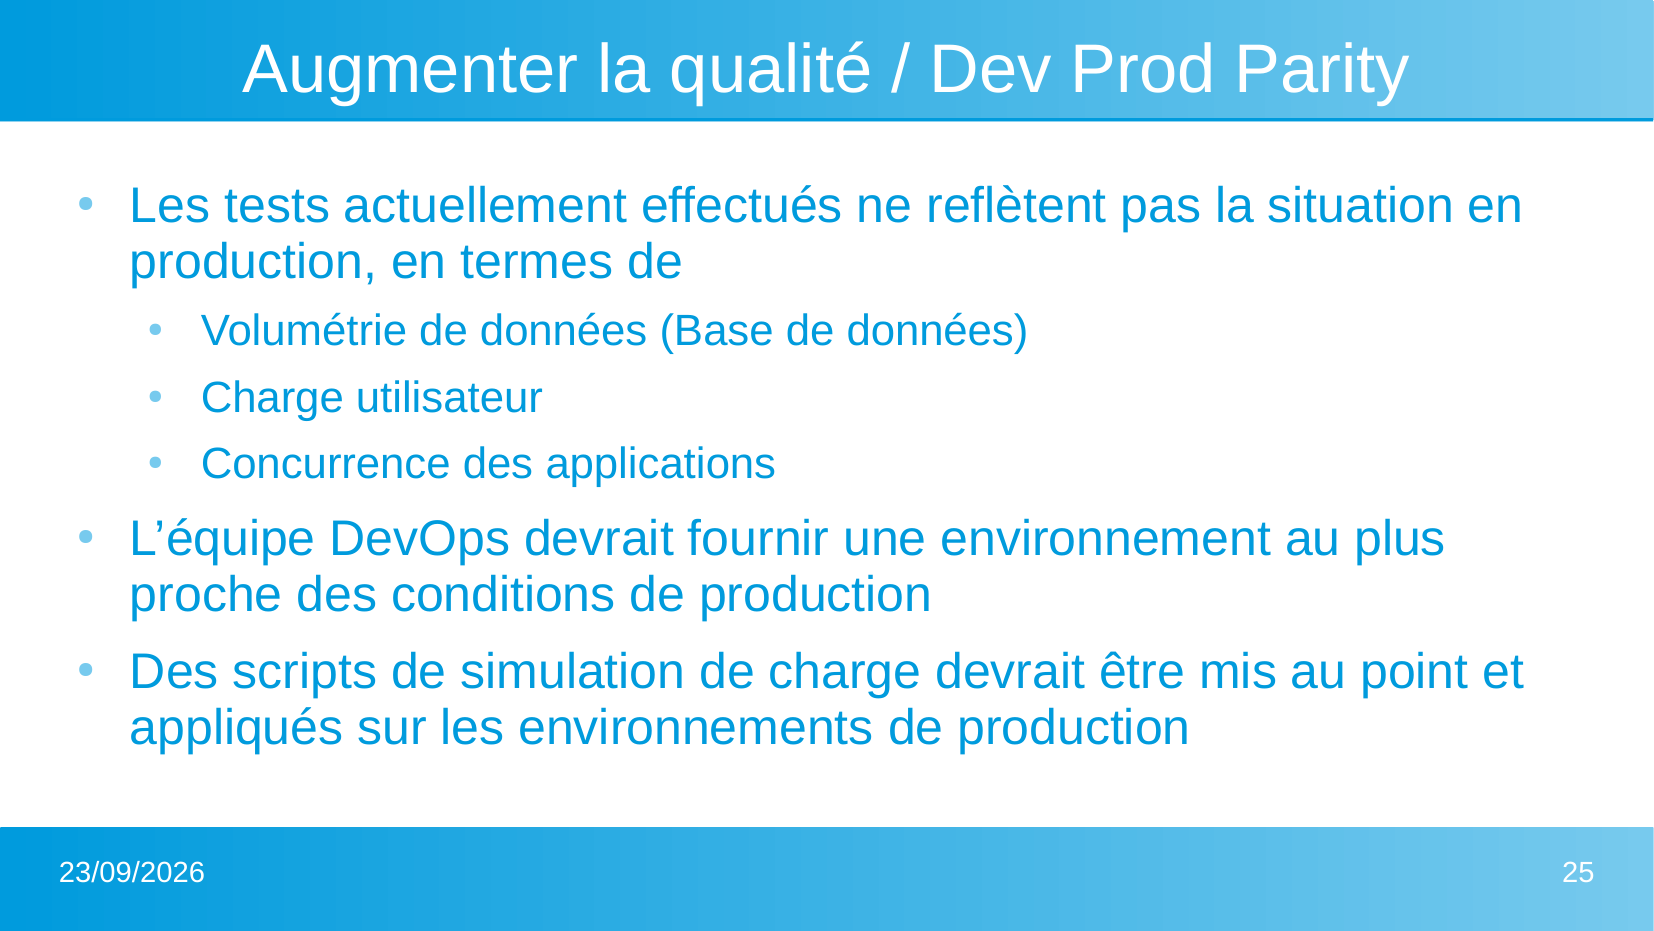

# Augmenter la qualité / Dev Prod Parity
Les tests actuellement effectués ne reflètent pas la situation en production, en termes de
Volumétrie de données (Base de données)
Charge utilisateur
Concurrence des applications
L’équipe DevOps devrait fournir une environnement au plus proche des conditions de production
Des scripts de simulation de charge devrait être mis au point et appliqués sur les environnements de production
25